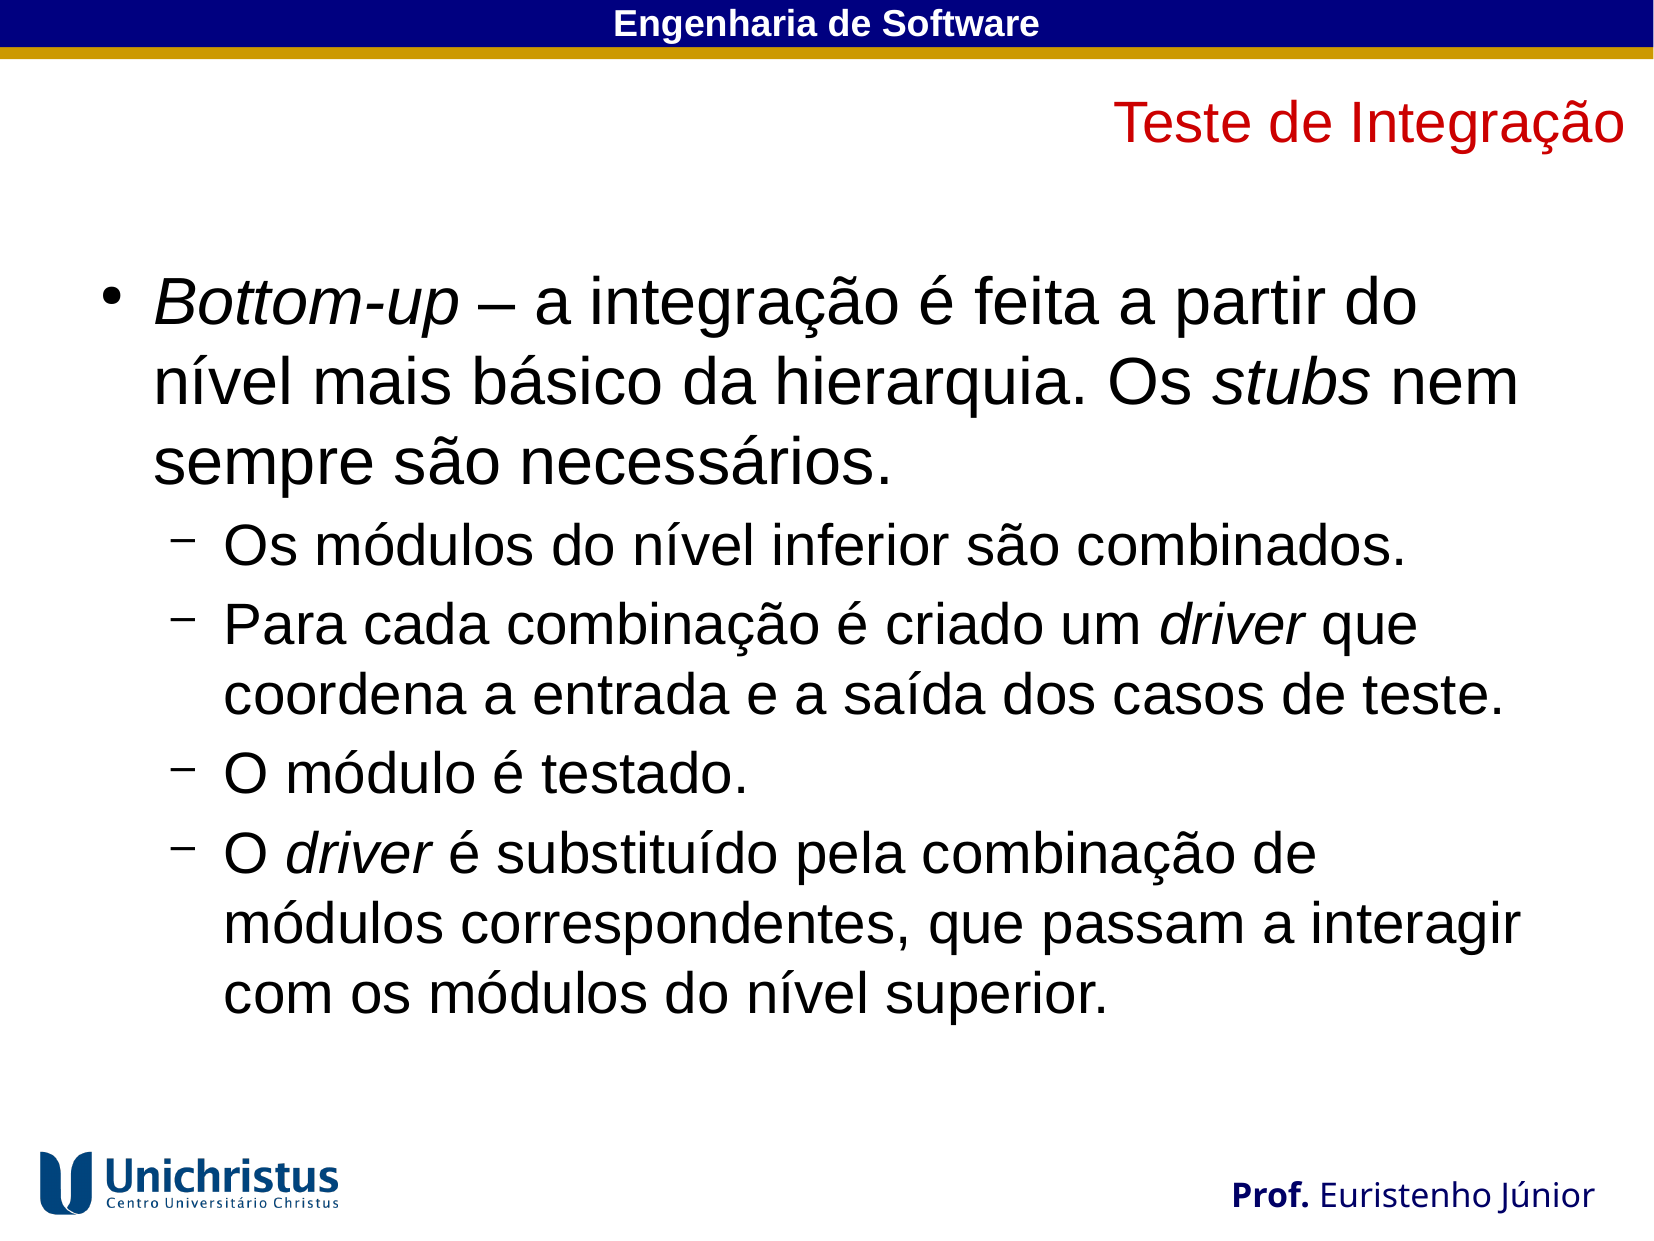

Engenharia de Software
Teste de Integração
# Bottom-up – a integração é feita a partir do nível mais básico da hierarquia. Os stubs nem sempre são necessários.
Os módulos do nível inferior são combinados.
Para cada combinação é criado um driver que coordena a entrada e a saída dos casos de teste.
O módulo é testado.
O driver é substituído pela combinação de módulos correspondentes, que passam a interagir com os módulos do nível superior.
Prof. Euristenho Júnior